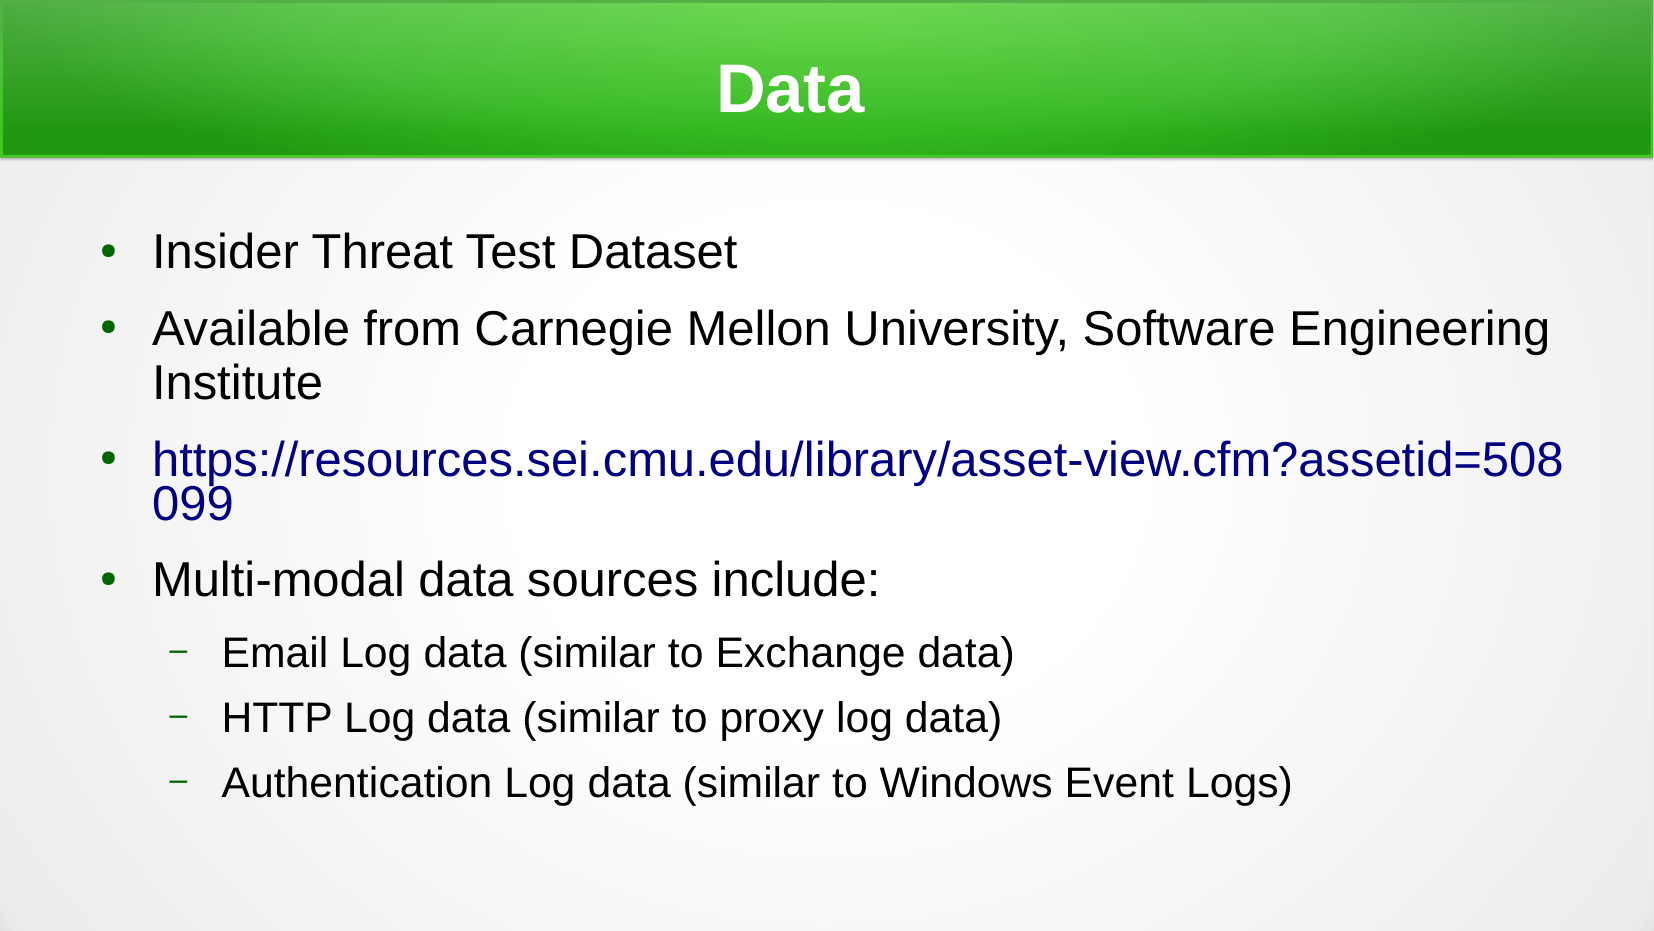

# Data
Insider Threat Test Dataset
Available from Carnegie Mellon University, Software Engineering Institute
https://resources.sei.cmu.edu/library/asset-view.cfm?assetid=508099
Multi-modal data sources include:
Email Log data (similar to Exchange data)
HTTP Log data (similar to proxy log data)
Authentication Log data (similar to Windows Event Logs)